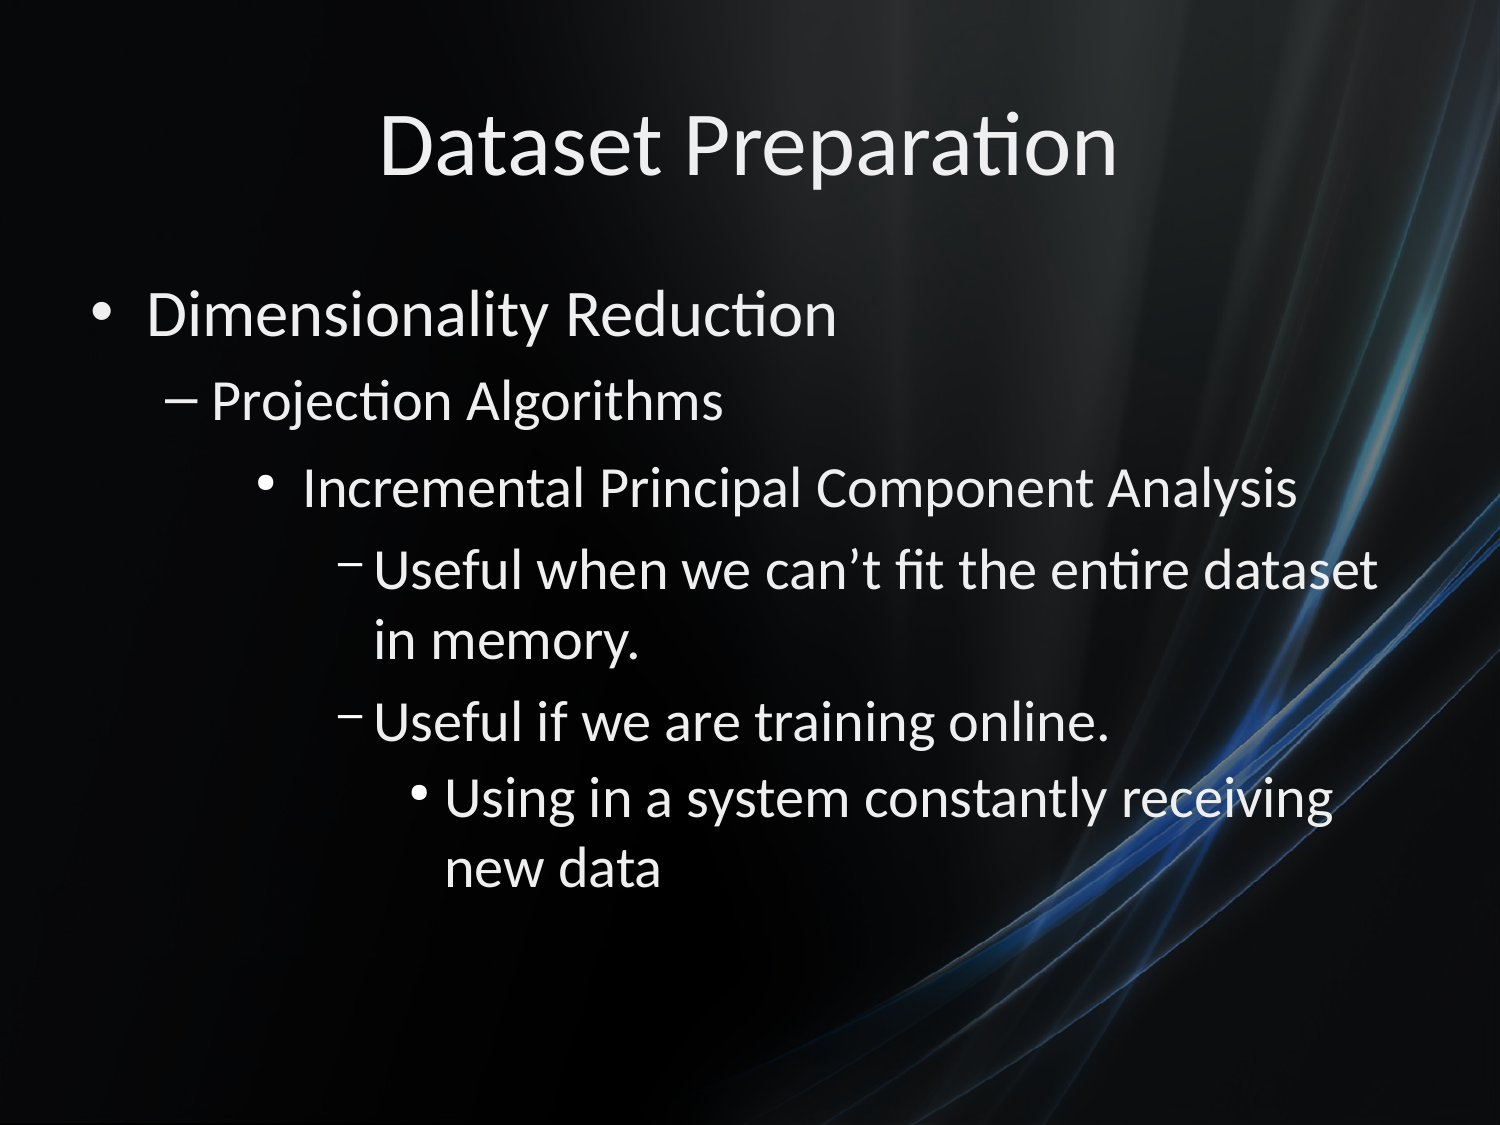

# Dataset Preparation
Dimensionality Reduction
Projection Algorithms
Incremental Principal Component Analysis
Useful when we can’t fit the entire dataset in memory.
Useful if we are training online.
Using in a system constantly receiving new data